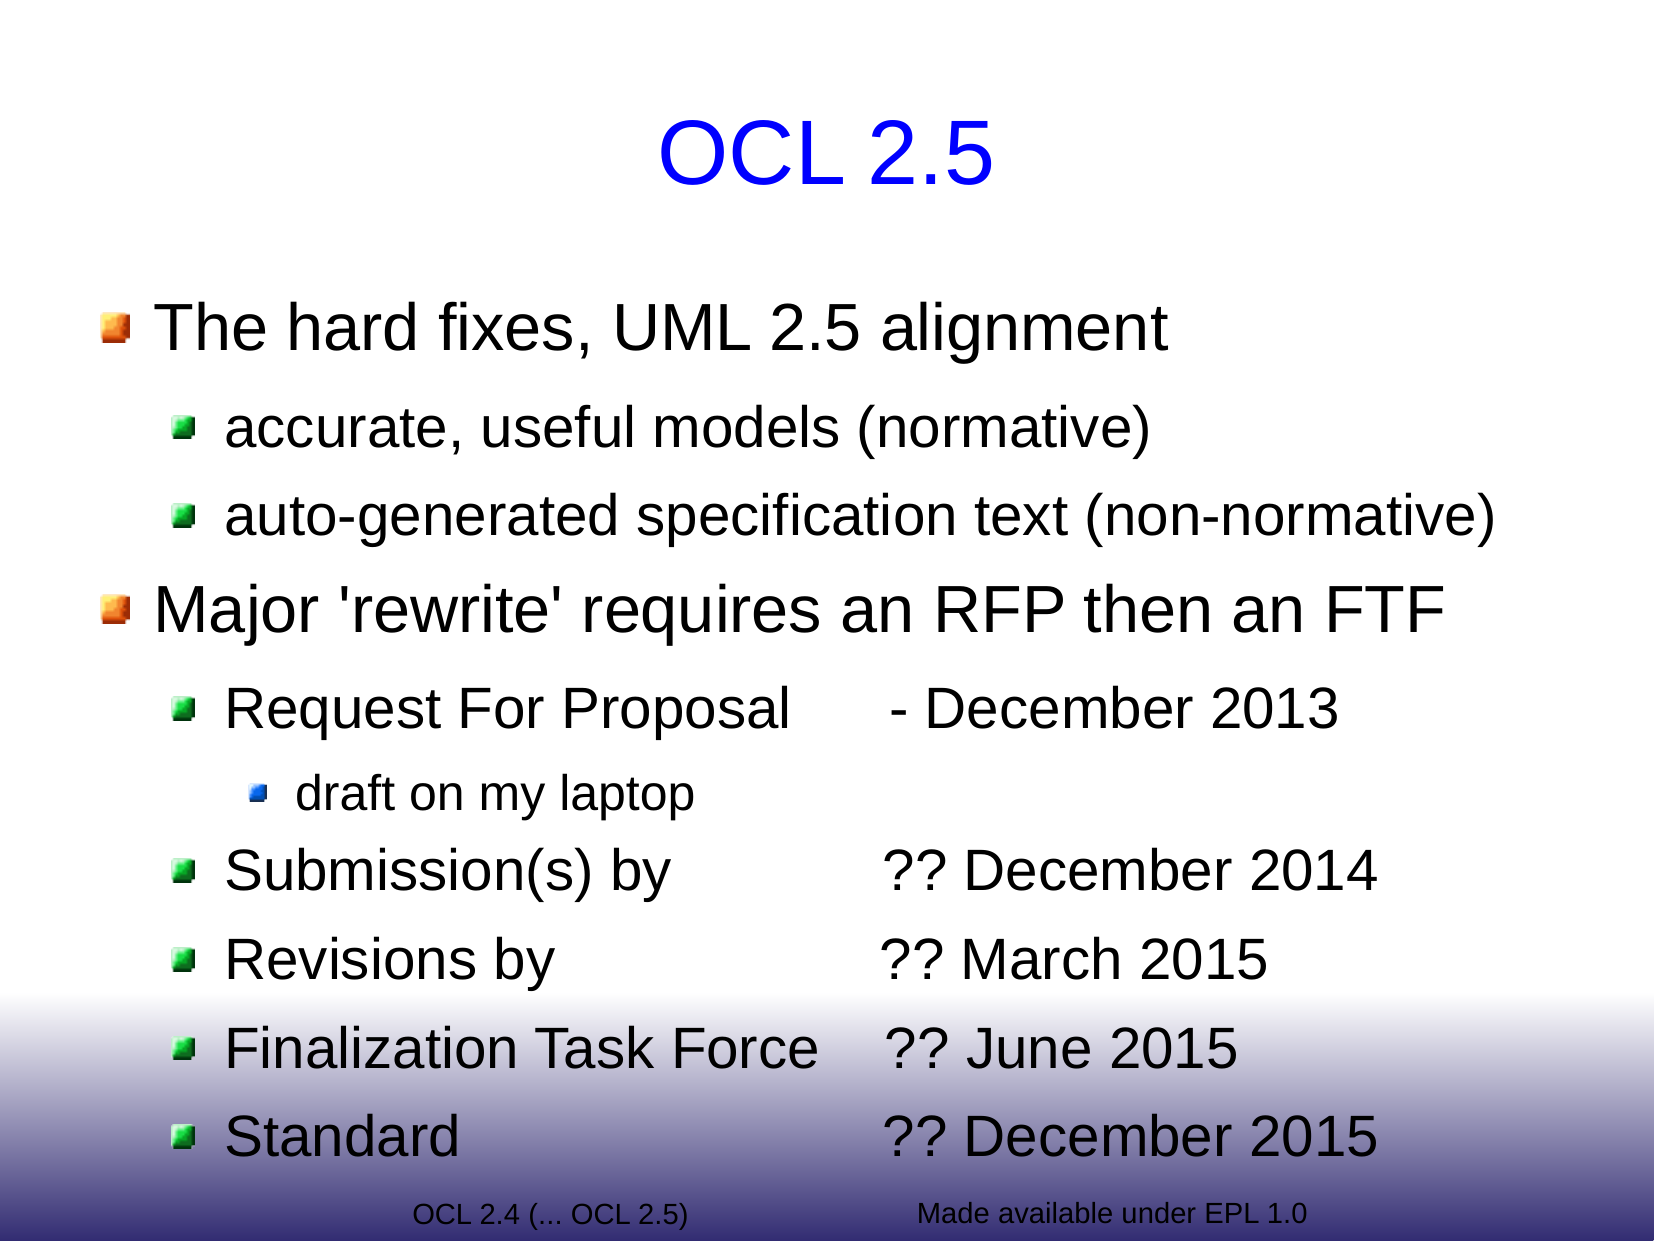

# OCL 2.5
The hard fixes, UML 2.5 alignment
accurate, useful models (normative)
auto-generated specification text (non-normative)
Major 'rewrite' requires an RFP then an FTF
Request For Proposal - December 2013
draft on my laptop
Submission(s) by ?? December 2014
Revisions by ?? March 2015
Finalization Task Force ?? June 2015
Standard ?? December 2015
OCL 2.4 (... OCL 2.5)